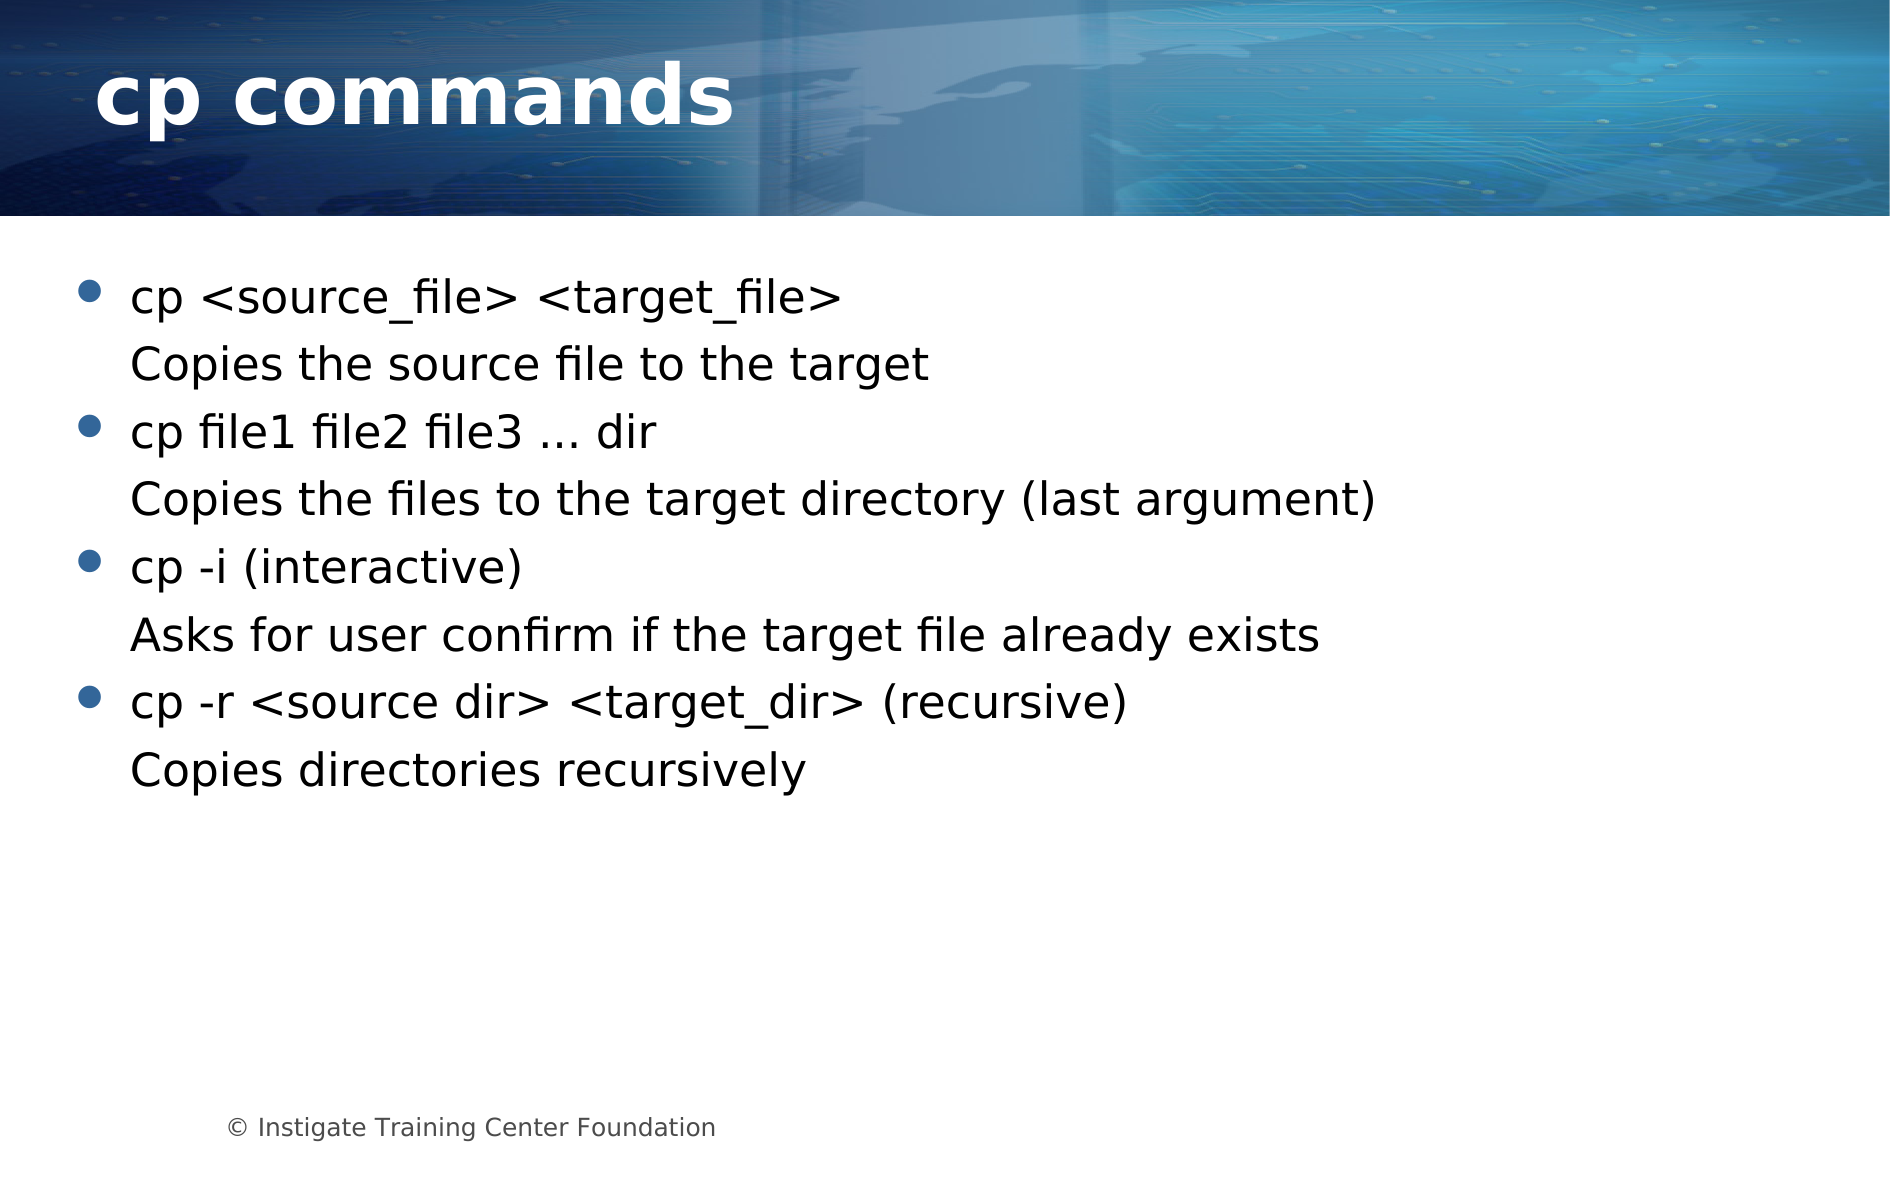

# cp commands
cp <source_file> <target_file>
Copies the source file to the target
cp file1 file2 file3 ... dir
Copies the files to the target directory (last argument)
cp -i (interactive)
Asks for user confirm if the target file already exists
cp -r <source dir> <target_dir> (recursive)
Copies directories recursively